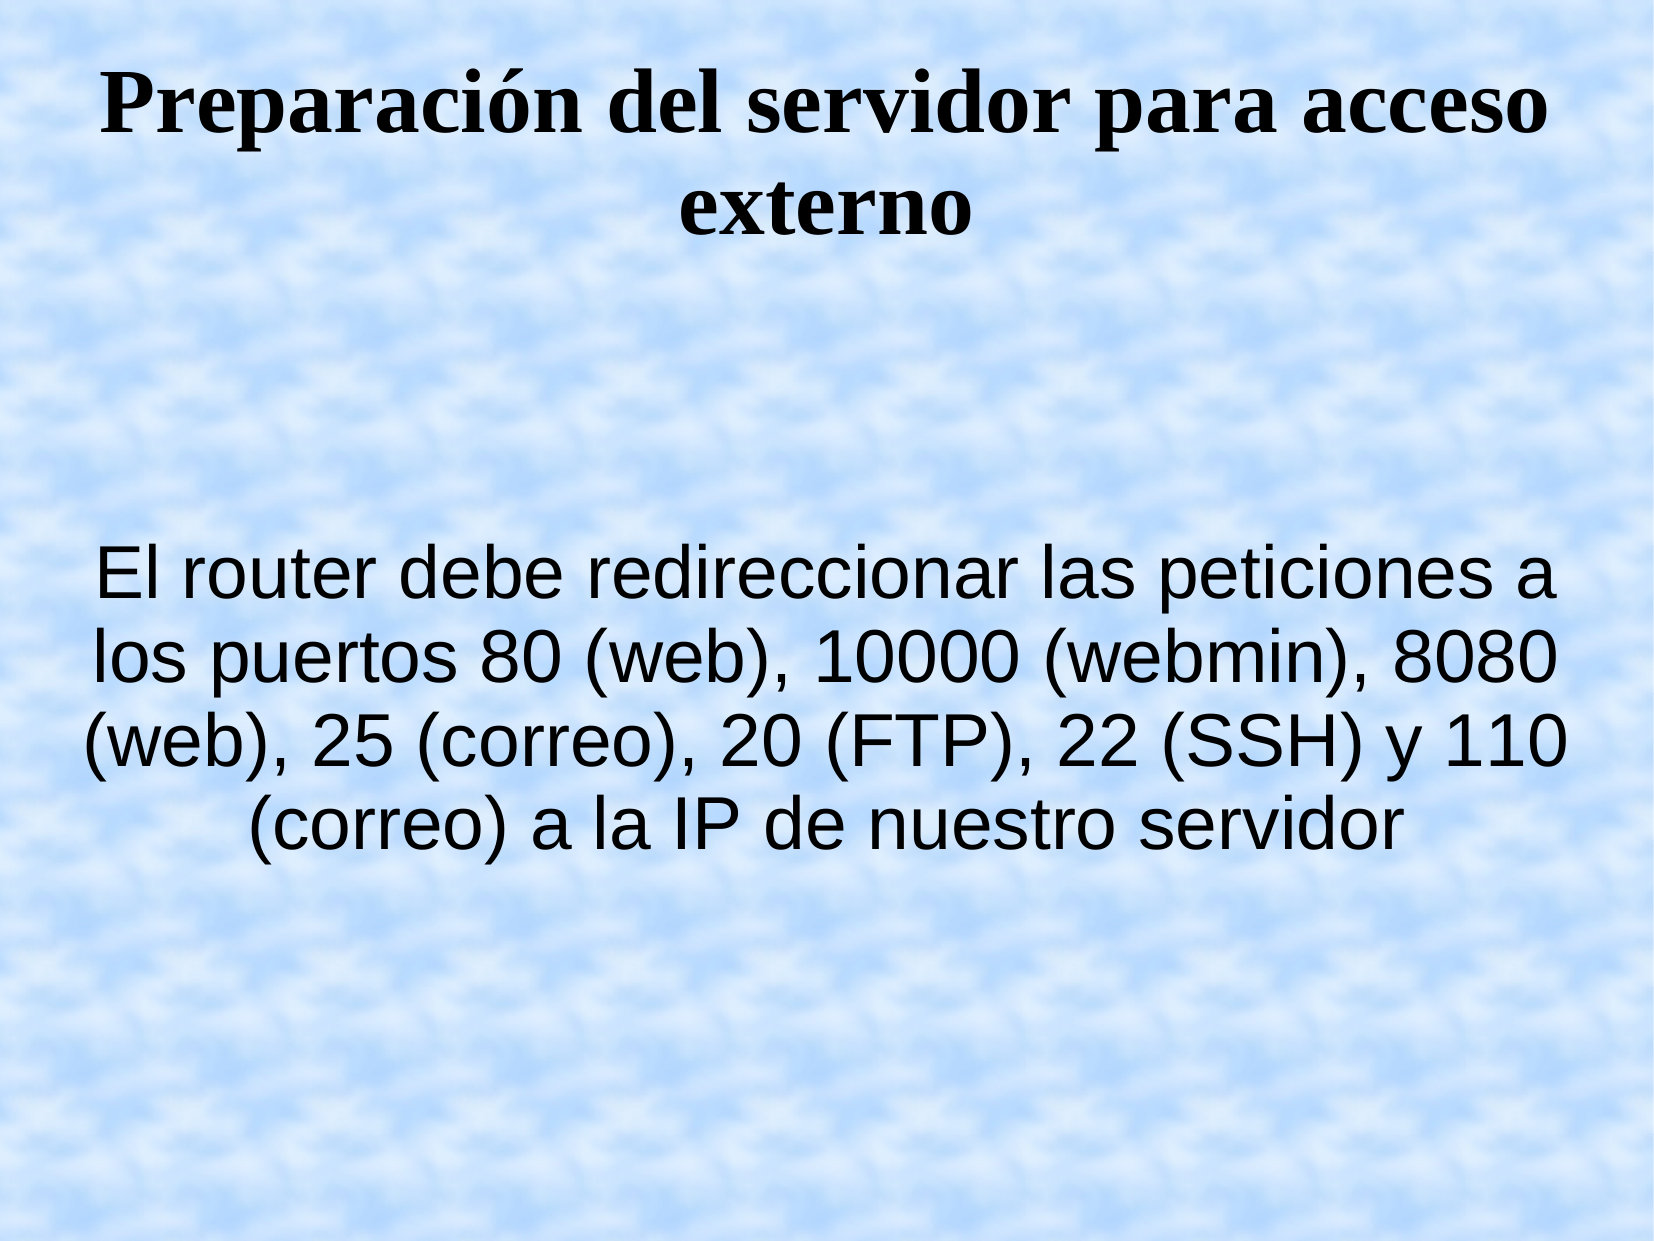

# Preparación del servidor para acceso externo
El router debe redireccionar las peticiones a los puertos 80 (web), 10000 (webmin), 8080 (web), 25 (correo), 20 (FTP), 22 (SSH) y 110 (correo) a la IP de nuestro servidor